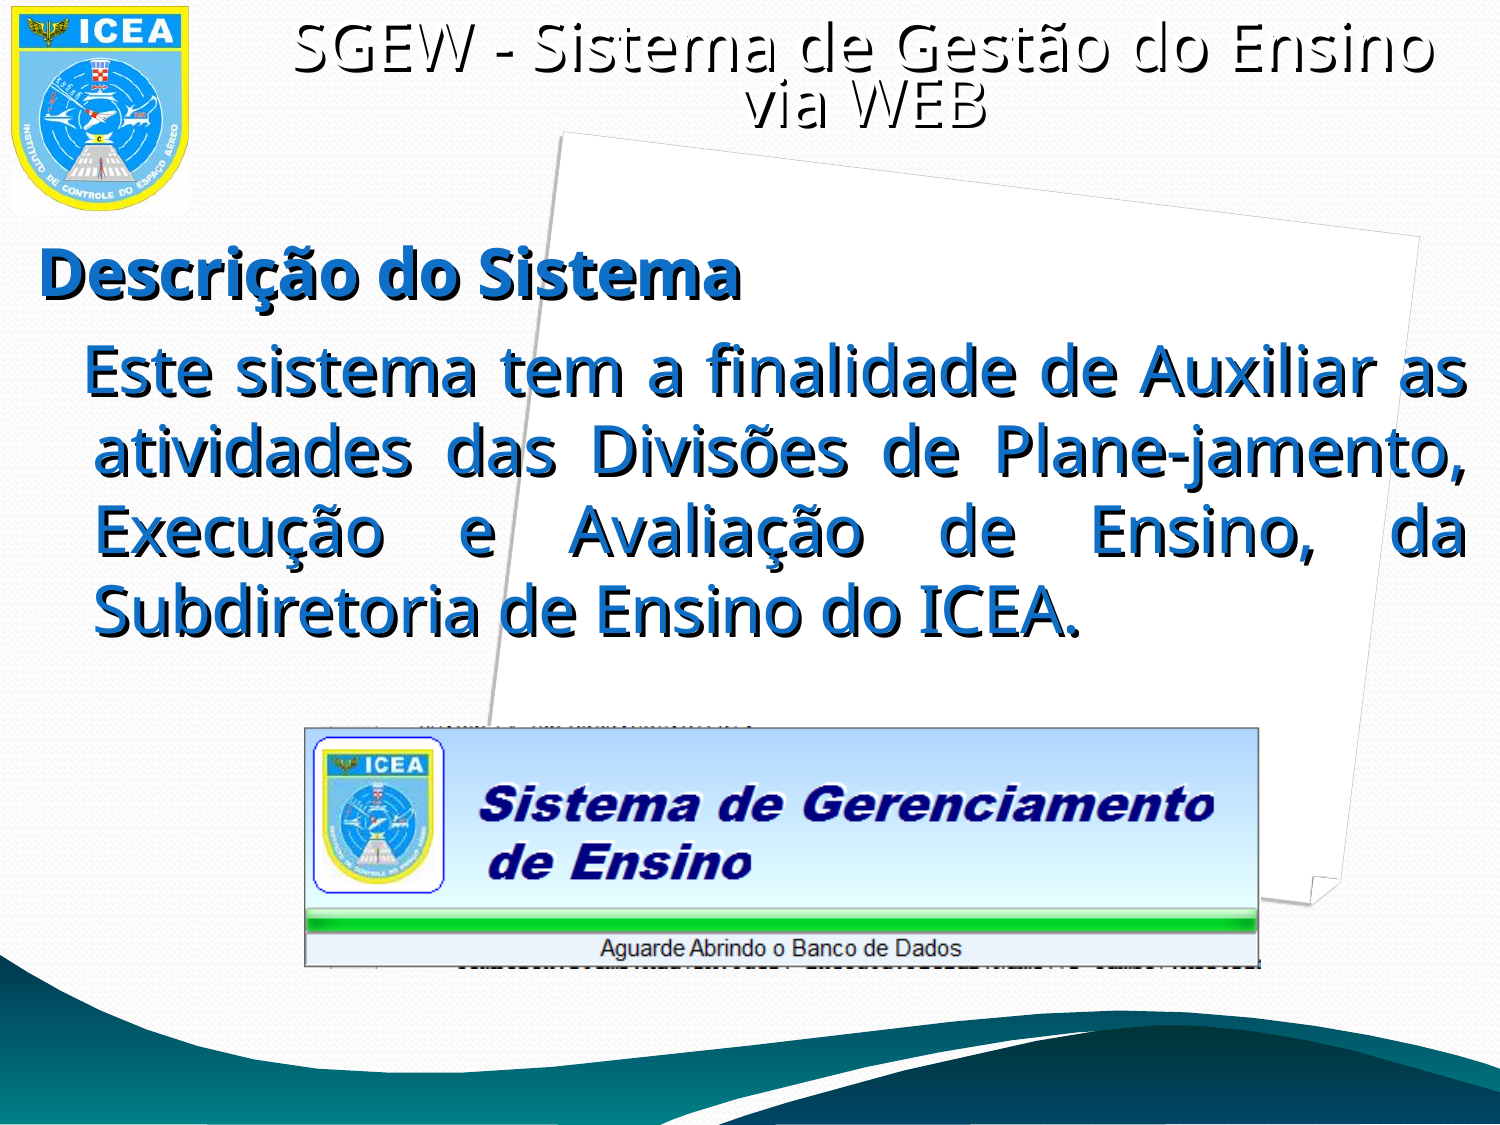

SGEW - Sistema de Gestão do Ensino via WEB
Descrição do Sistema
 Este sistema tem a finalidade de Auxiliar as atividades das Divisões de Plane-jamento, Execução e Avaliação de Ensino, da Subdiretoria de Ensino do ICEA.